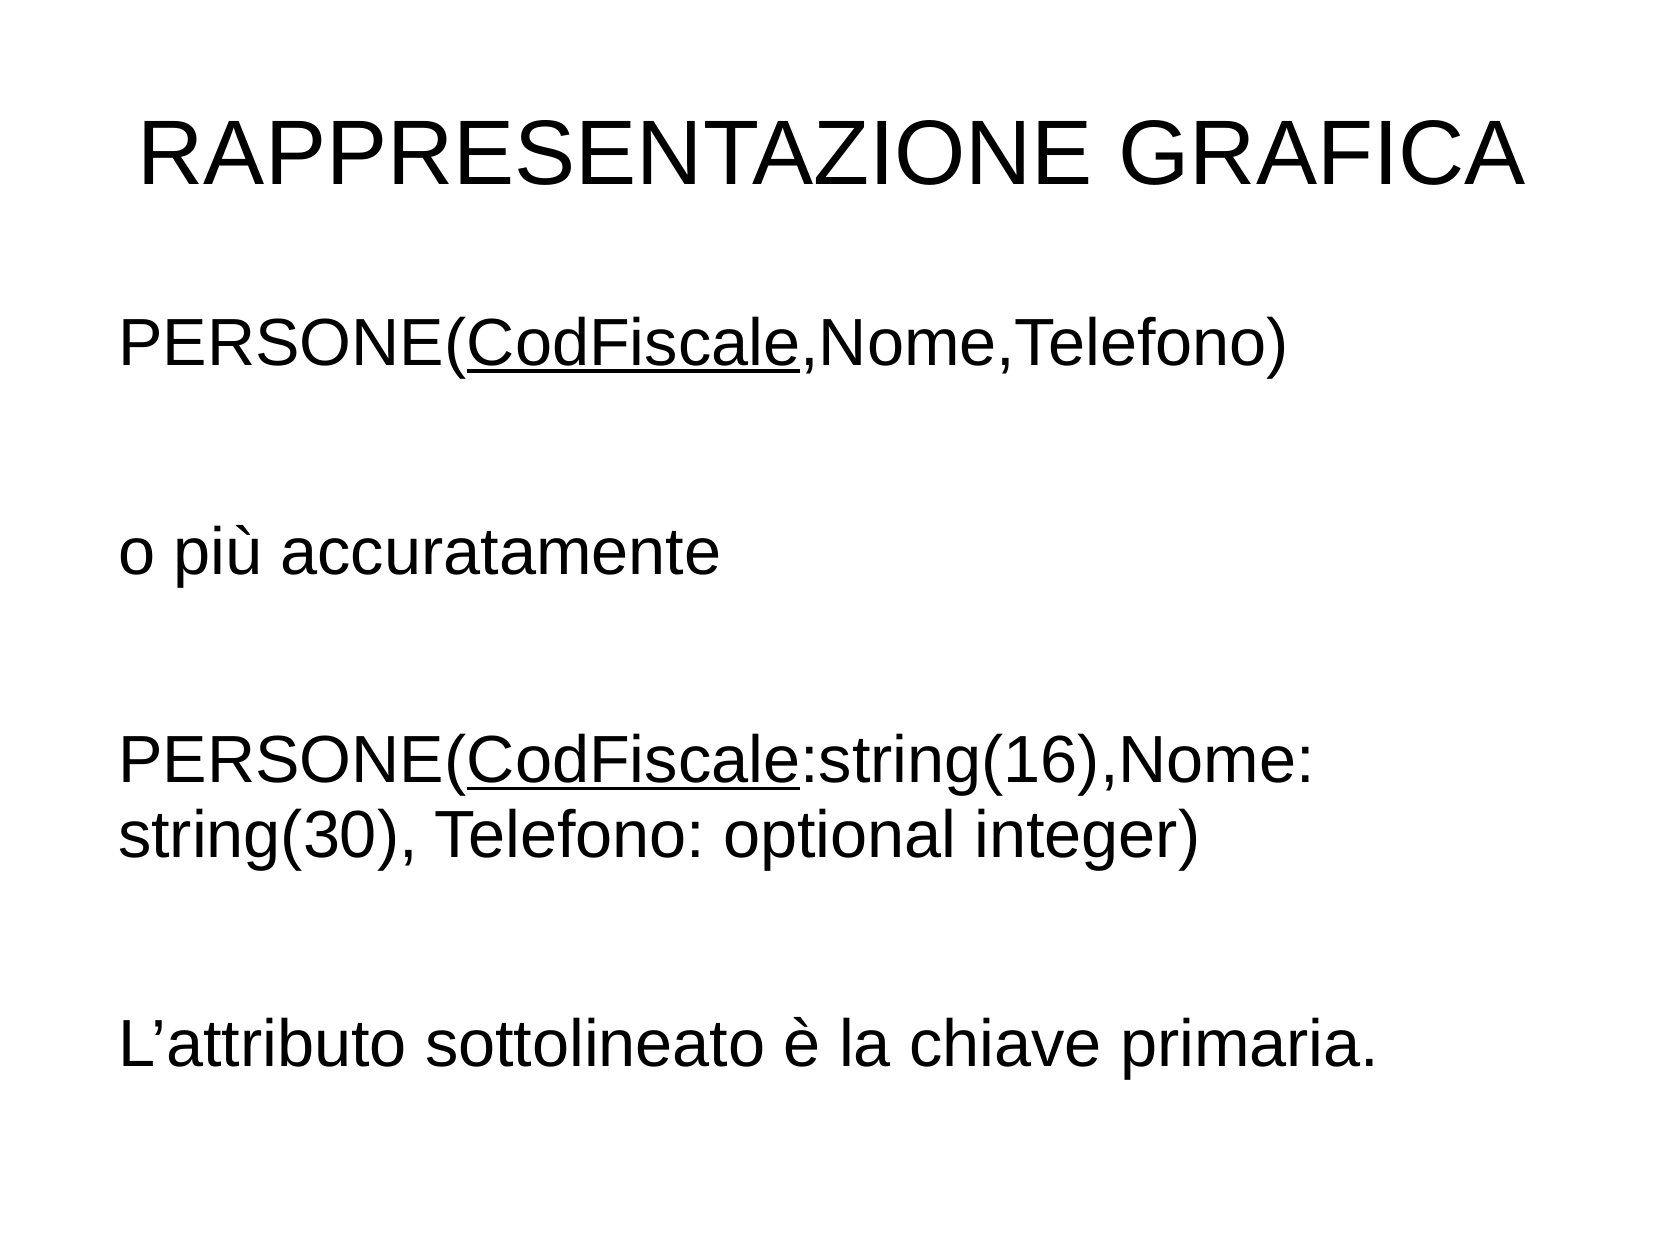

# RAPPRESENTAZIONE GRAFICA
PERSONE(CodFiscale,Nome,Telefono)
o più accuratamente
PERSONE(CodFiscale:string(16),Nome: string(30), Telefono: optional integer)
L’attributo sottolineato è la chiave primaria.